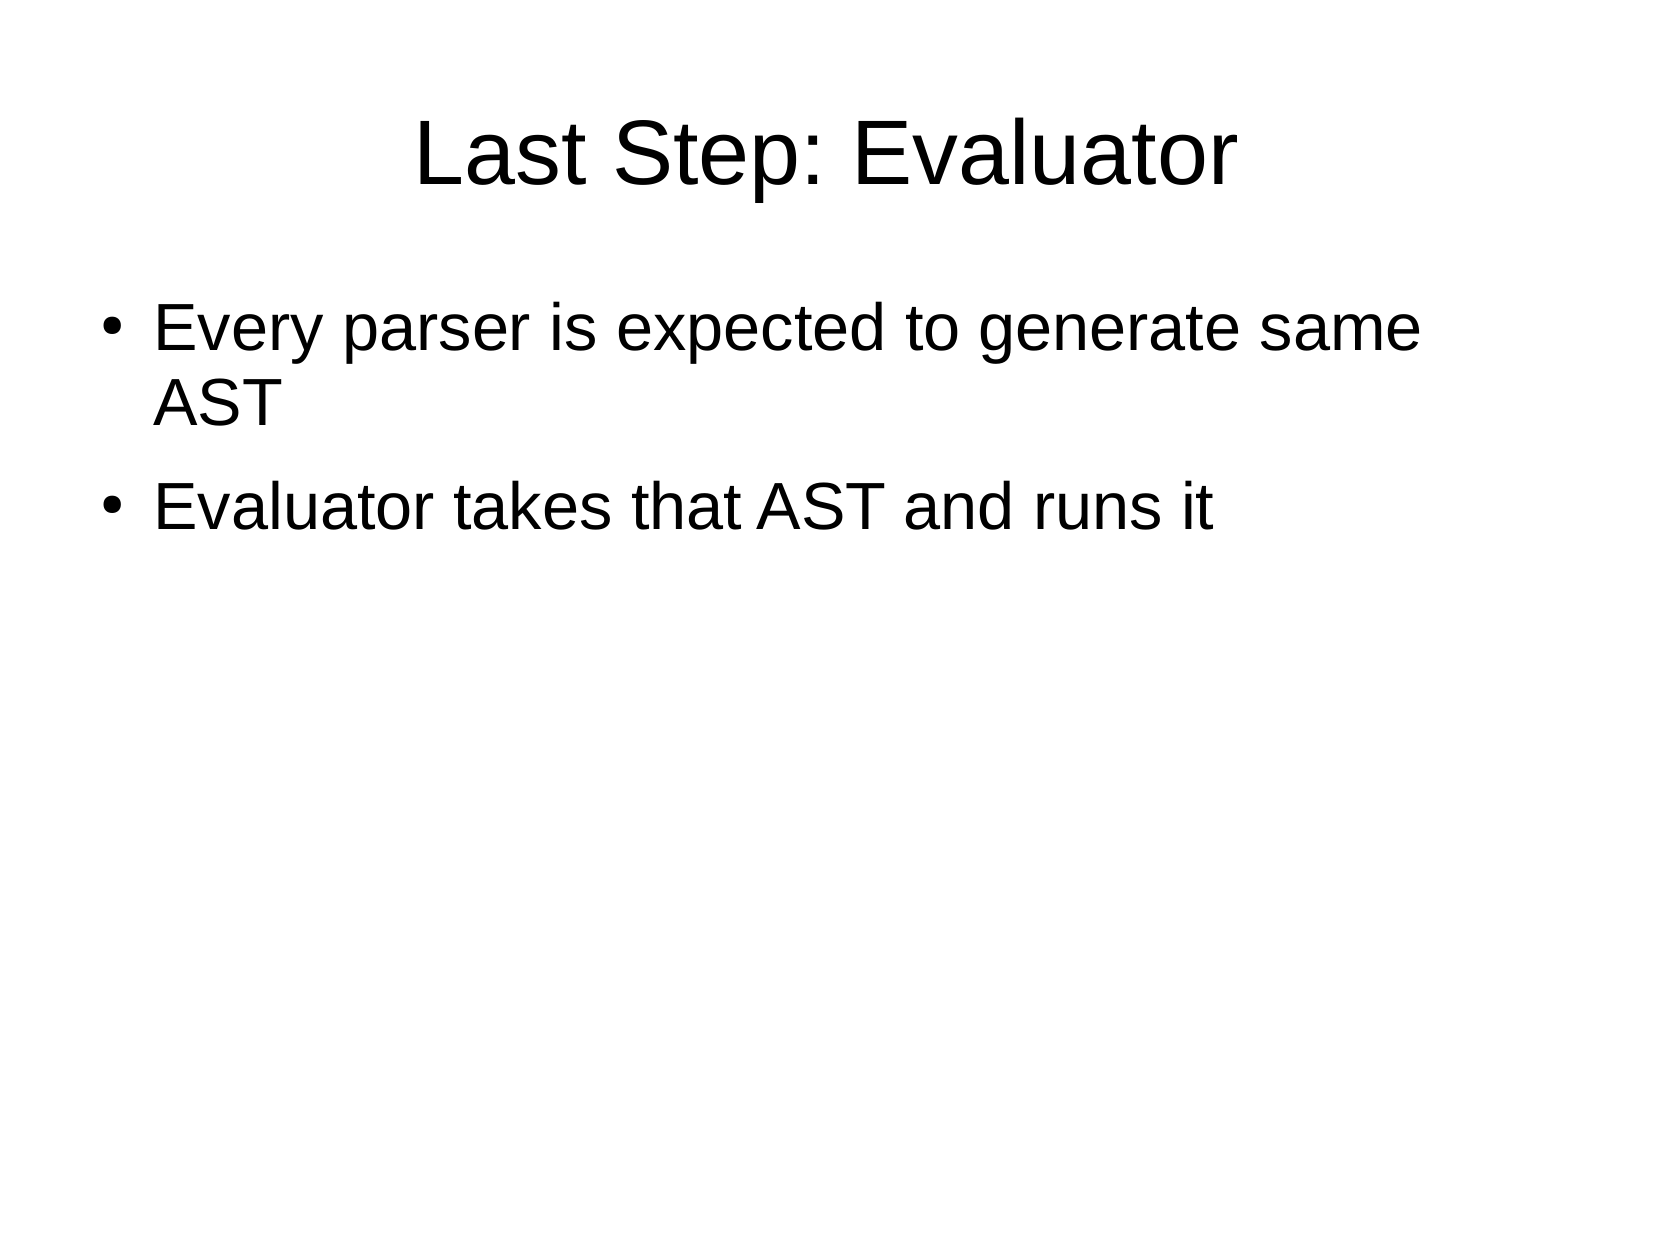

# Last Step: Evaluator
Every parser is expected to generate same AST
Evaluator takes that AST and runs it